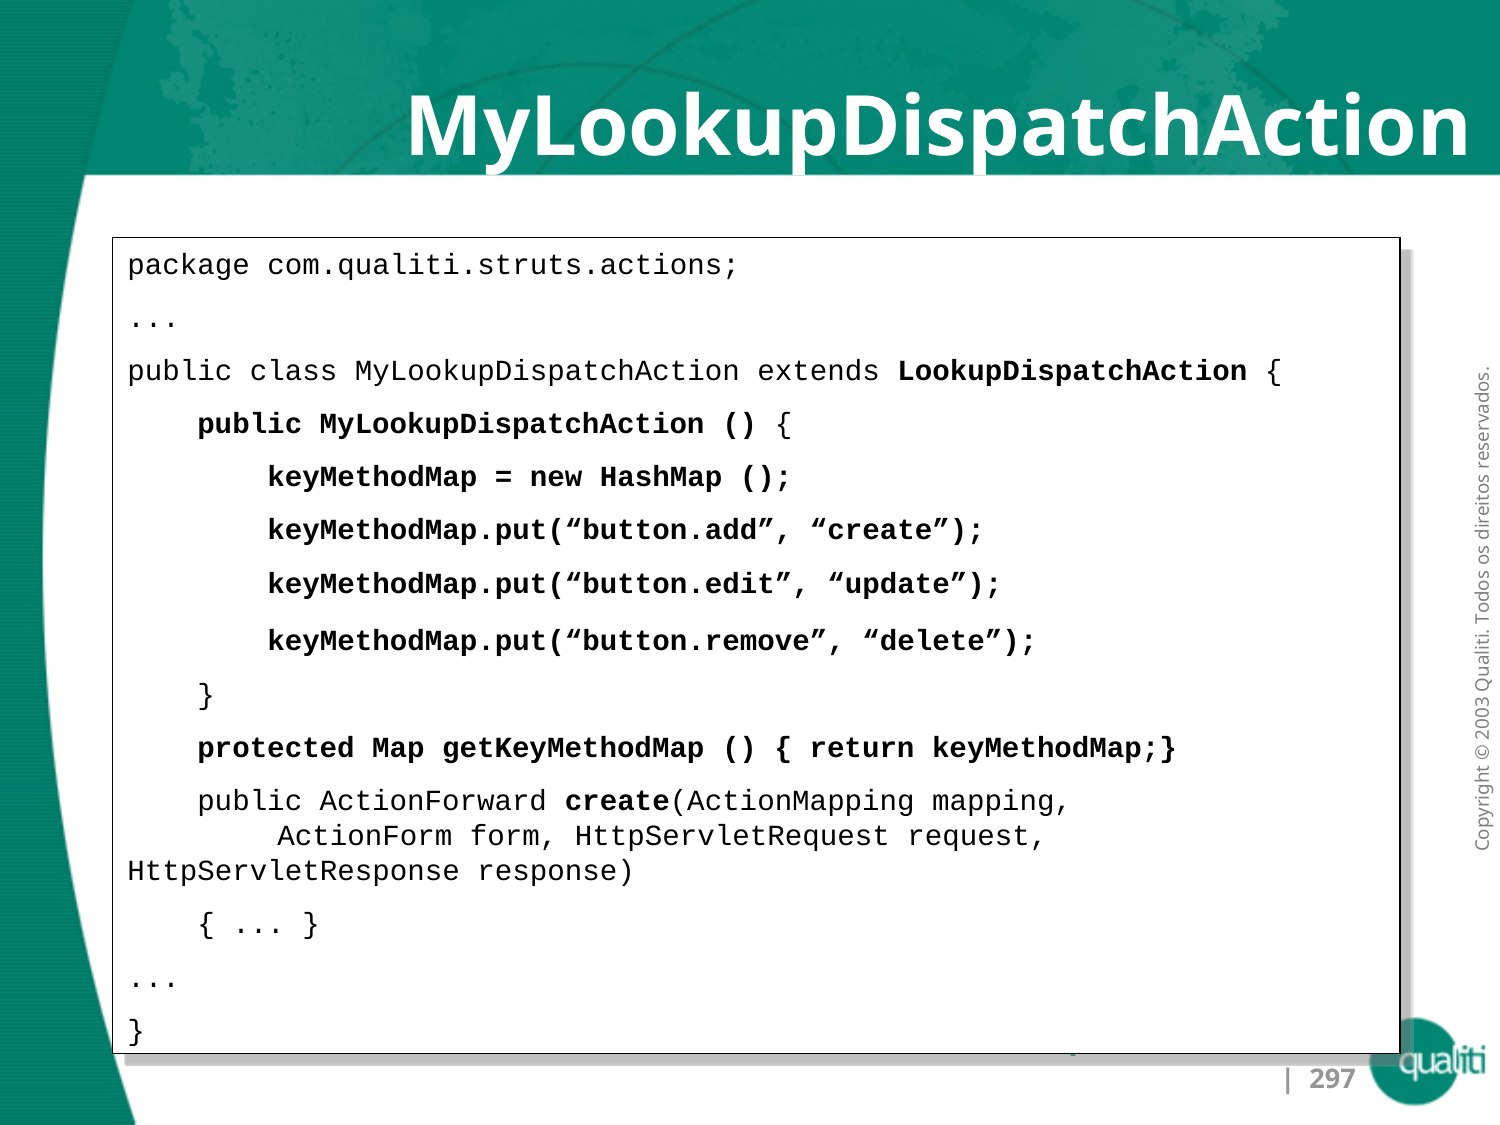

# MyLookupDispatchAction
package com.qualiti.struts.actions;
...
public class MyLookupDispatchAction extends LookupDispatchAction {
 public MyLookupDispatchAction () {
 keyMethodMap = new HashMap ();
 keyMethodMap.put(“button.add”, “create”);
 keyMethodMap.put(“button.edit”, “update”);
 keyMethodMap.put(“button.remove”, “delete”);
 }
 protected Map getKeyMethodMap () { return keyMethodMap;}
 public ActionForward create(ActionMapping mapping, 			ActionForm form, HttpServletRequest request, 		HttpServletResponse response)
 { ... }
...
}